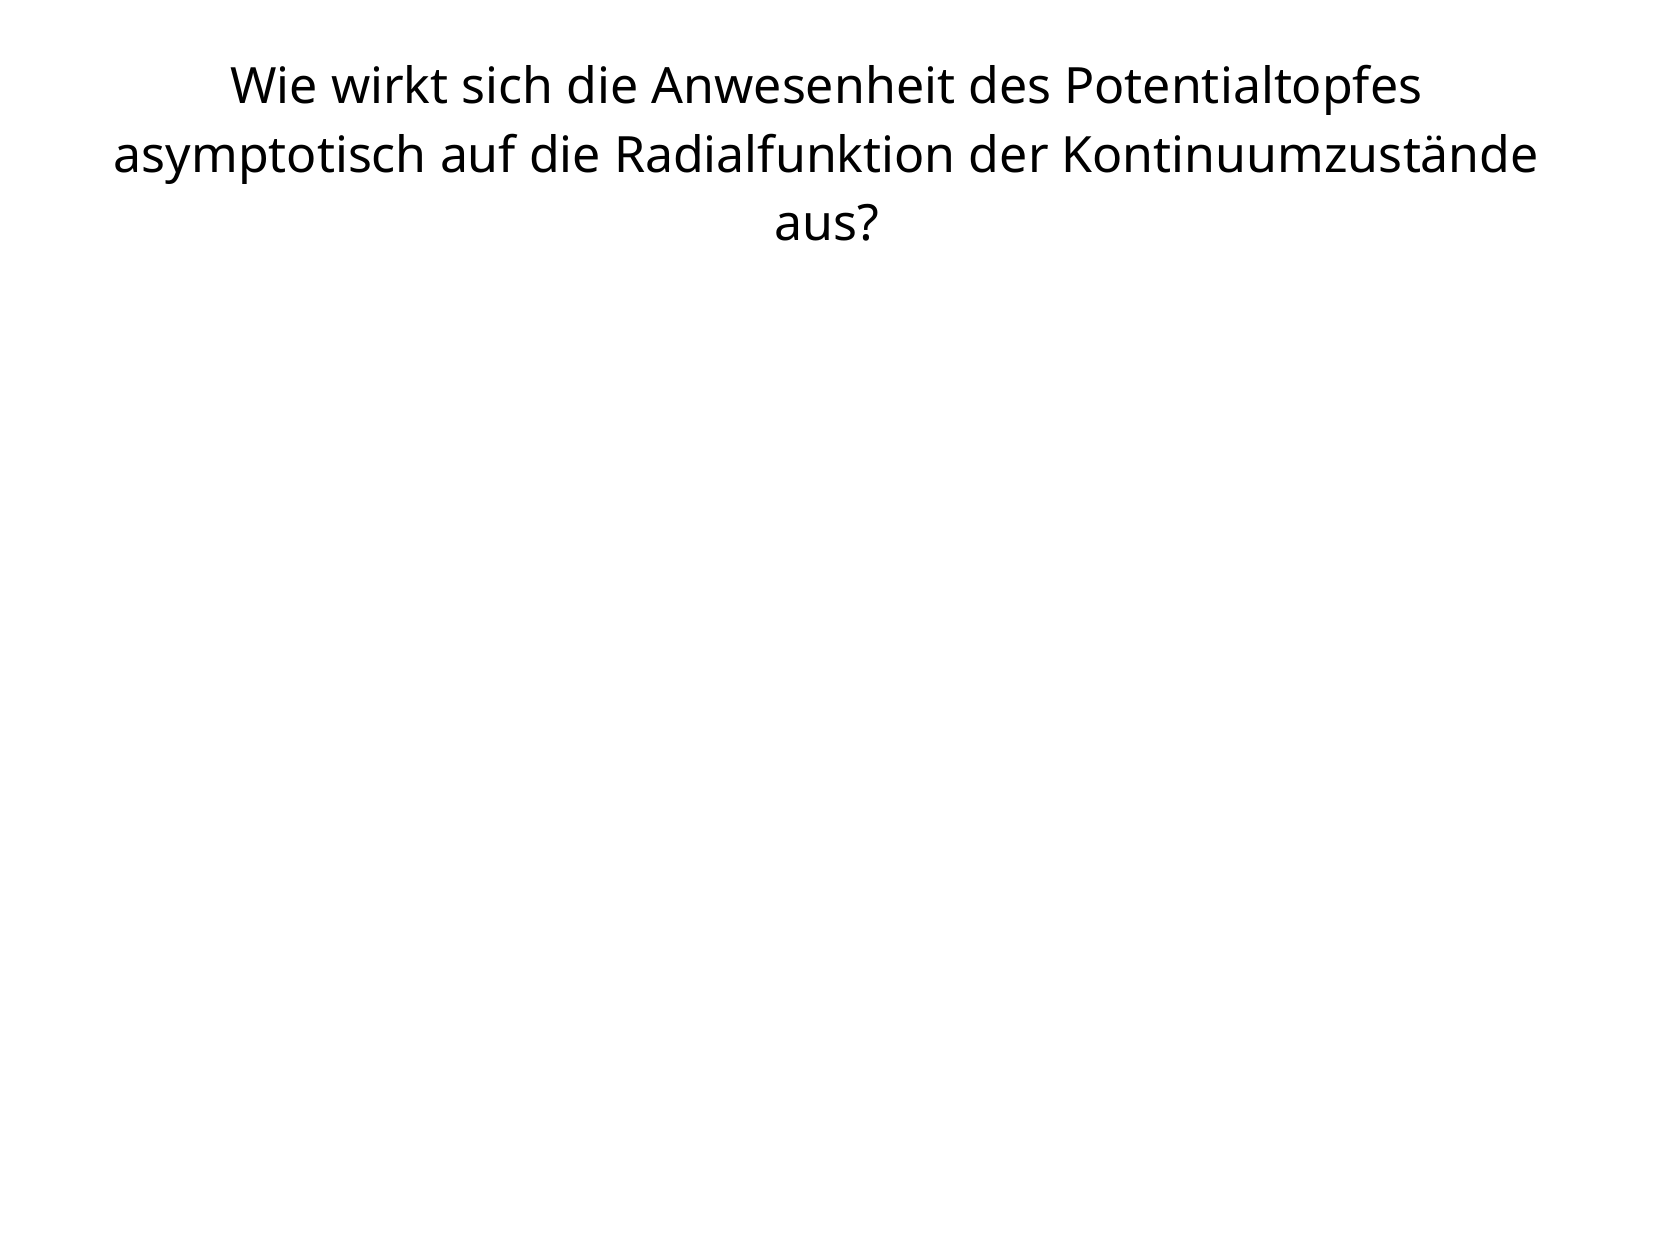

# Wie wirkt sich die Anwesenheit des Potentialtopfes asymptotisch auf die Radialfunktion der Kontinuumzustände aus?